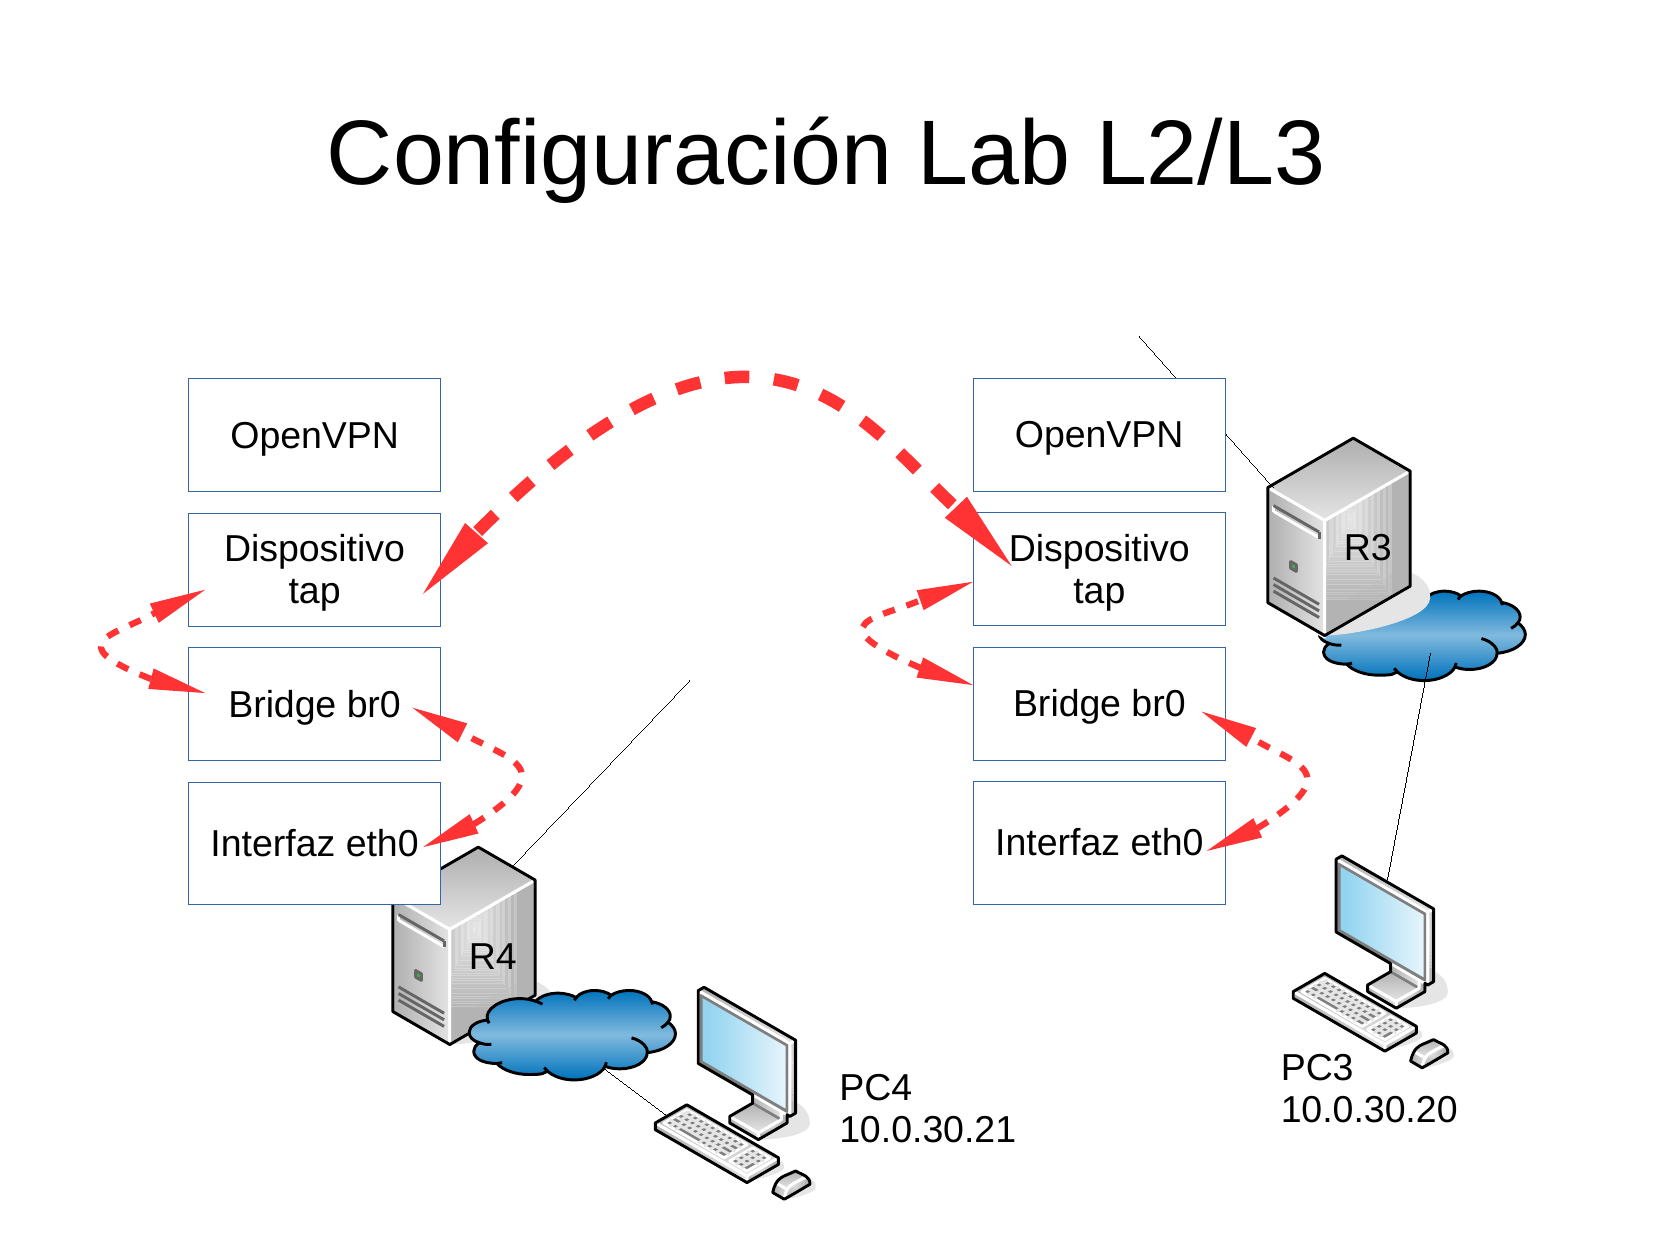

# Configuración Lab L2/L3
OpenVPN
Dispositivo
tap
Bridge br0
Interfaz eth0
OpenVPN
Dispositivo
tap
Bridge br0
Interfaz eth0
R3
R4
PC3
10.0.30.20
PC4
10.0.30.21